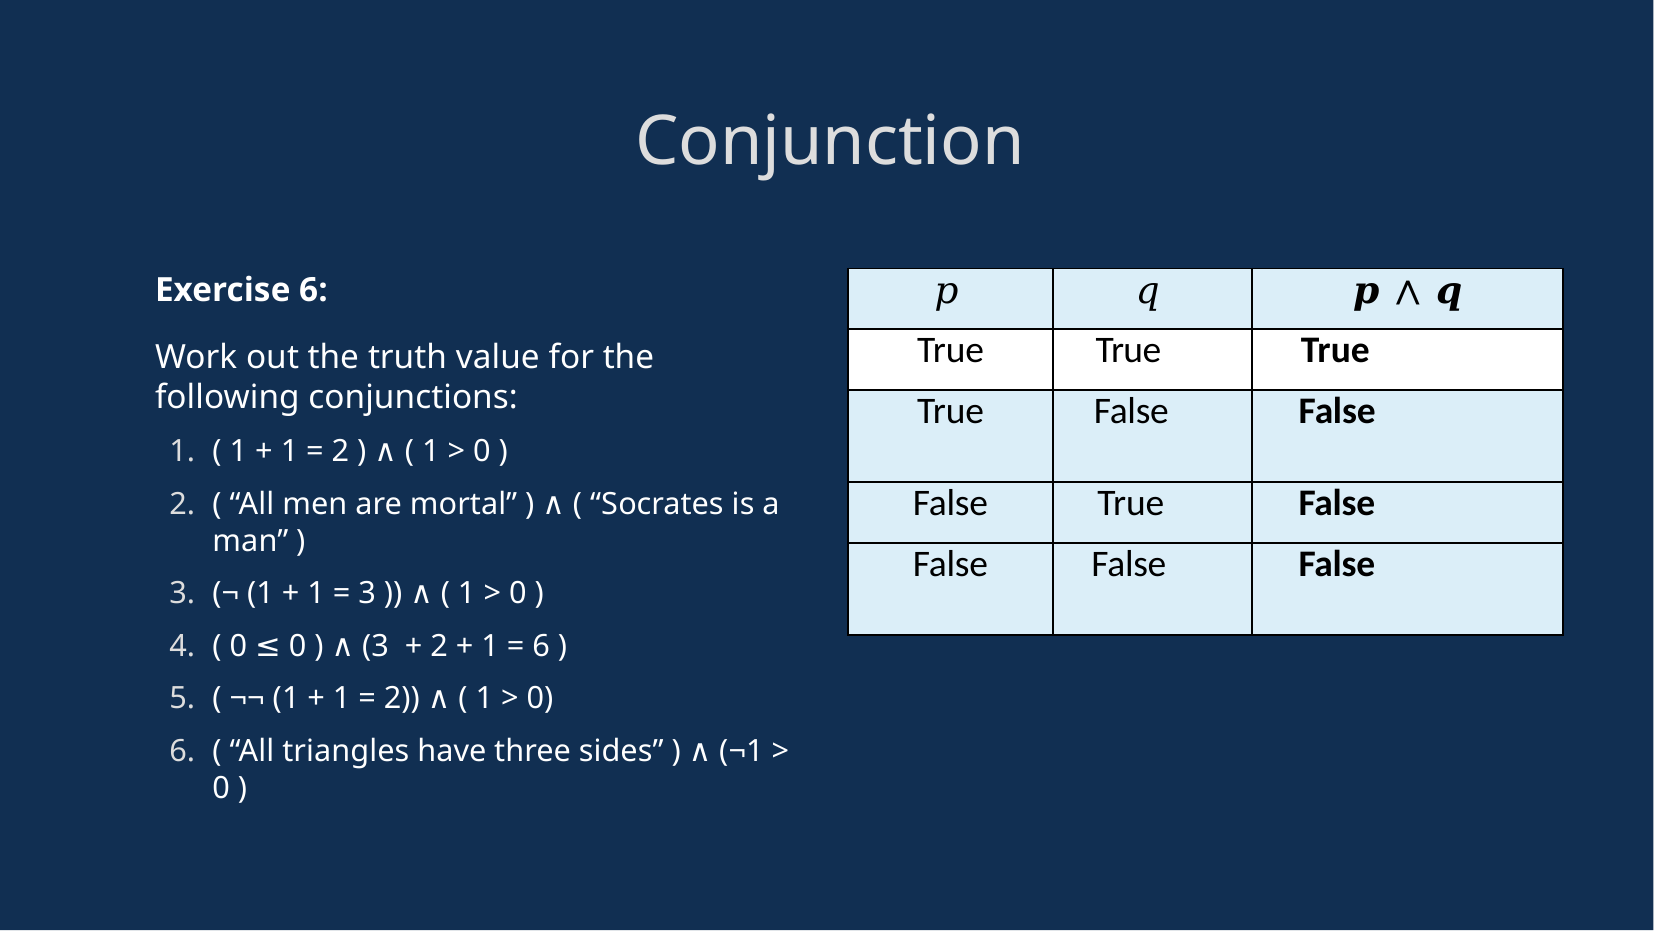

Conjunction
# Exercise 6:
Work out the truth value for the following conjunctions:
( 1 + 1 = 2 ) ∧ ( 1 > 0 )
( “All men are mortal” ) ∧ ( “Socrates is a man” )
(¬ (1 + 1 = 3 )) ∧ ( 1 > 0 )
( 0 ≤ 0 ) ∧ (3 + 2 + 1 = 6 )
( ¬¬ (1 + 1 = 2)) ∧ ( 1 > 0)
( “All triangles have three sides” ) ∧ (¬1 > 0 )
| 𝑝 | 𝑞 | 𝒑 ∧ 𝒒 |
| --- | --- | --- |
| True | True | True |
| True | False | False |
| False | True | False |
| False | False | False |